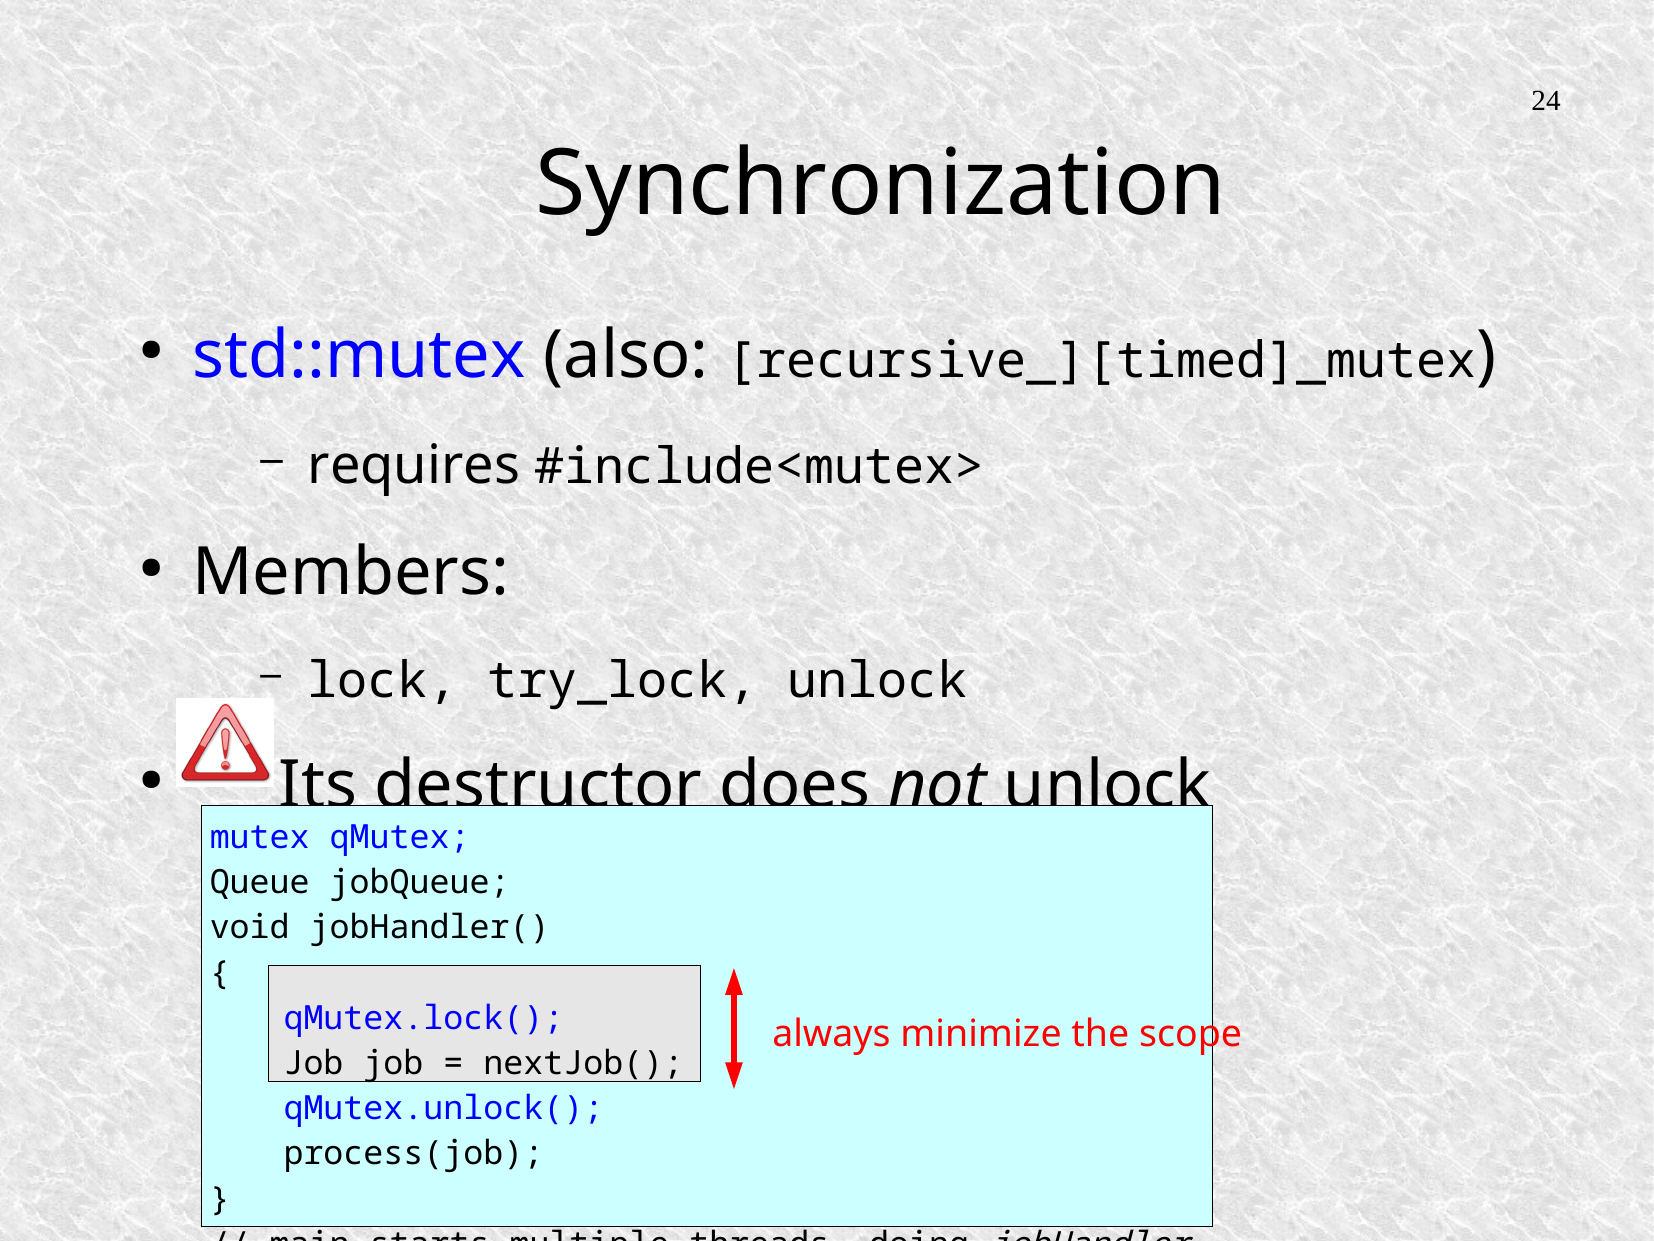

# Synchronization
24
std::mutex (also: [recursive_][timed]_mutex)
requires #include<mutex>
Members:
lock, try_lock, unlock
 Its destructor does not unlock
mutex qMutex;
Queue jobQueue;
void jobHandler()
{
	qMutex.lock();
	Job job = nextJob();
	qMutex.unlock();
	process(job);
}
// main starts multiple threads, doing jobHandler
always minimize the scope